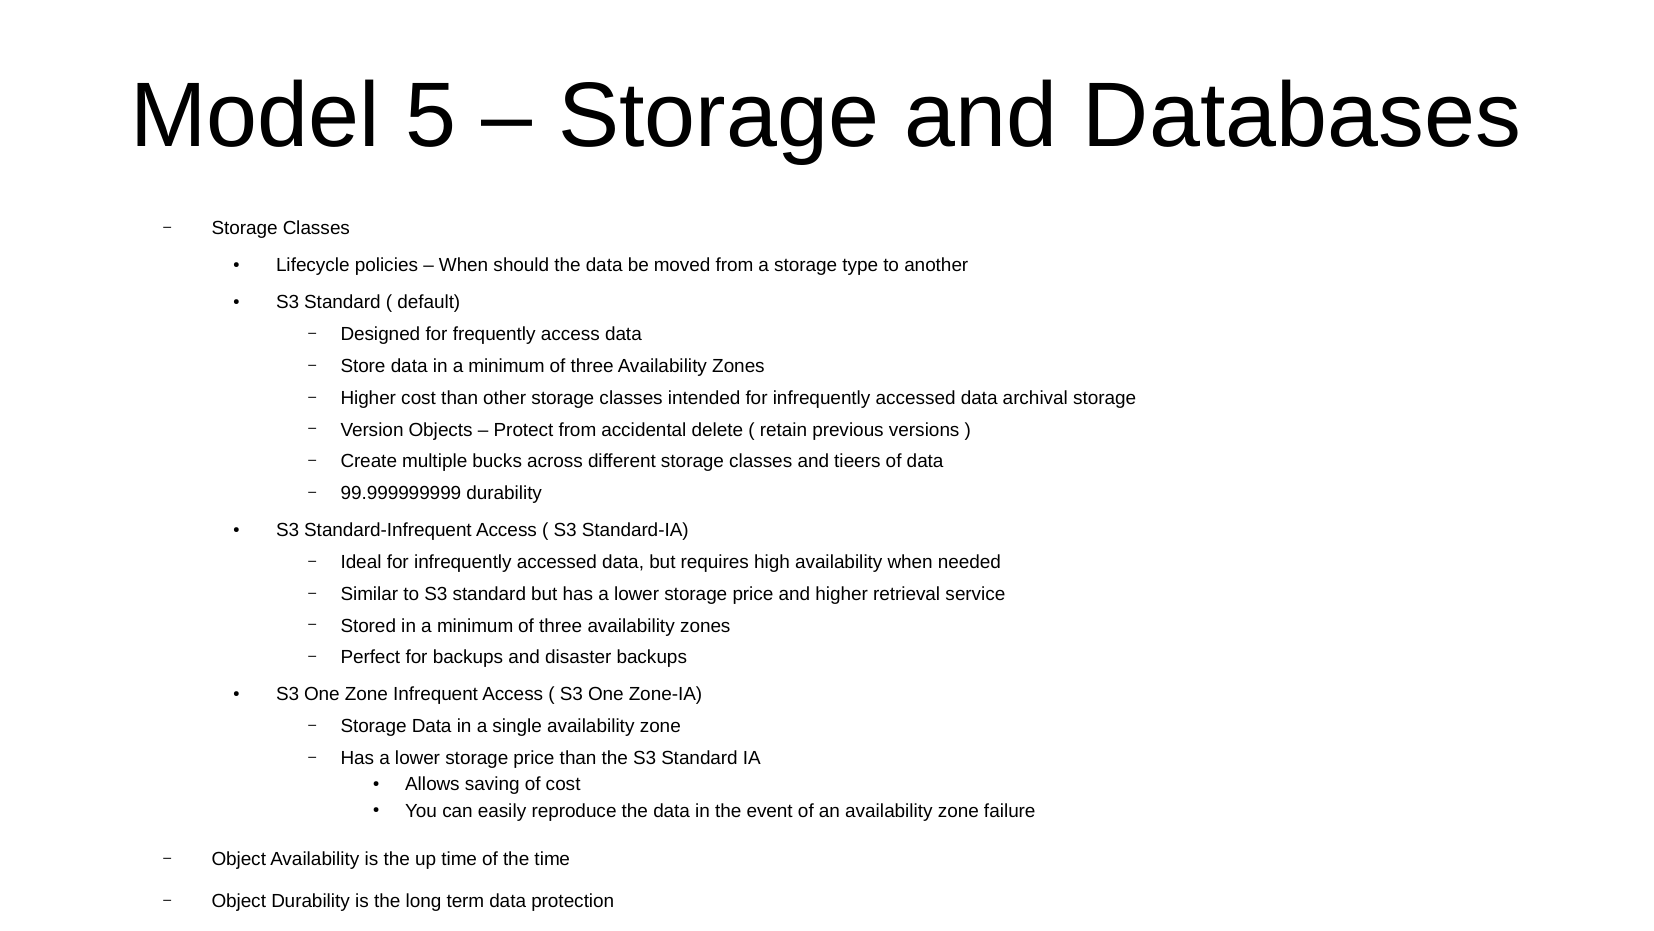

# Model 5 – Storage and Databases
Storage Classes
Lifecycle policies – When should the data be moved from a storage type to another
S3 Standard ( default)
Designed for frequently access data
Store data in a minimum of three Availability Zones
Higher cost than other storage classes intended for infrequently accessed data archival storage
Version Objects – Protect from accidental delete ( retain previous versions )
Create multiple bucks across different storage classes and tieers of data
99.999999999 durability
S3 Standard-Infrequent Access ( S3 Standard-IA)
Ideal for infrequently accessed data, but requires high availability when needed
Similar to S3 standard but has a lower storage price and higher retrieval service
Stored in a minimum of three availability zones
Perfect for backups and disaster backups
S3 One Zone Infrequent Access ( S3 One Zone-IA)
Storage Data in a single availability zone
Has a lower storage price than the S3 Standard IA
Allows saving of cost
You can easily reproduce the data in the event of an availability zone failure
Object Availability is the up time of the time
Object Durability is the long term data protection